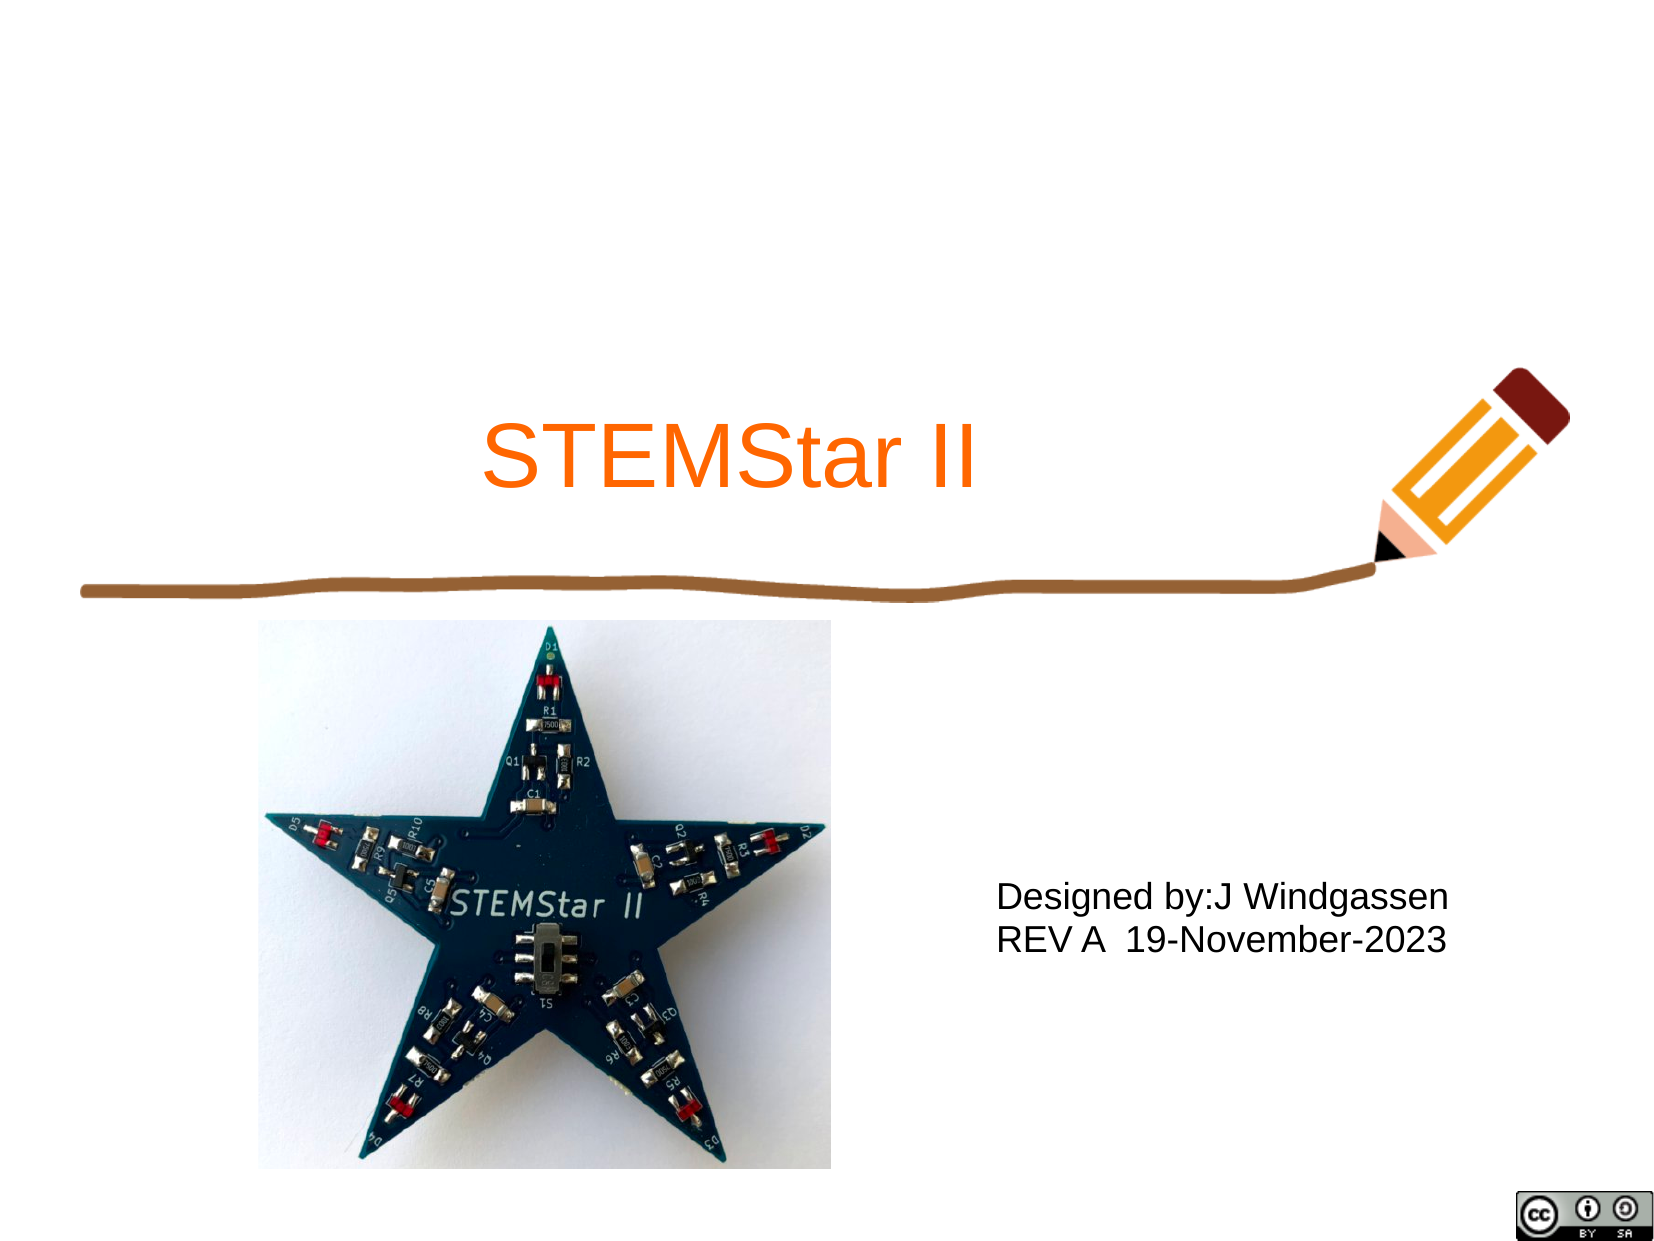

# STEMStar II
Designed by:J Windgassen
REV A 19-November-2023